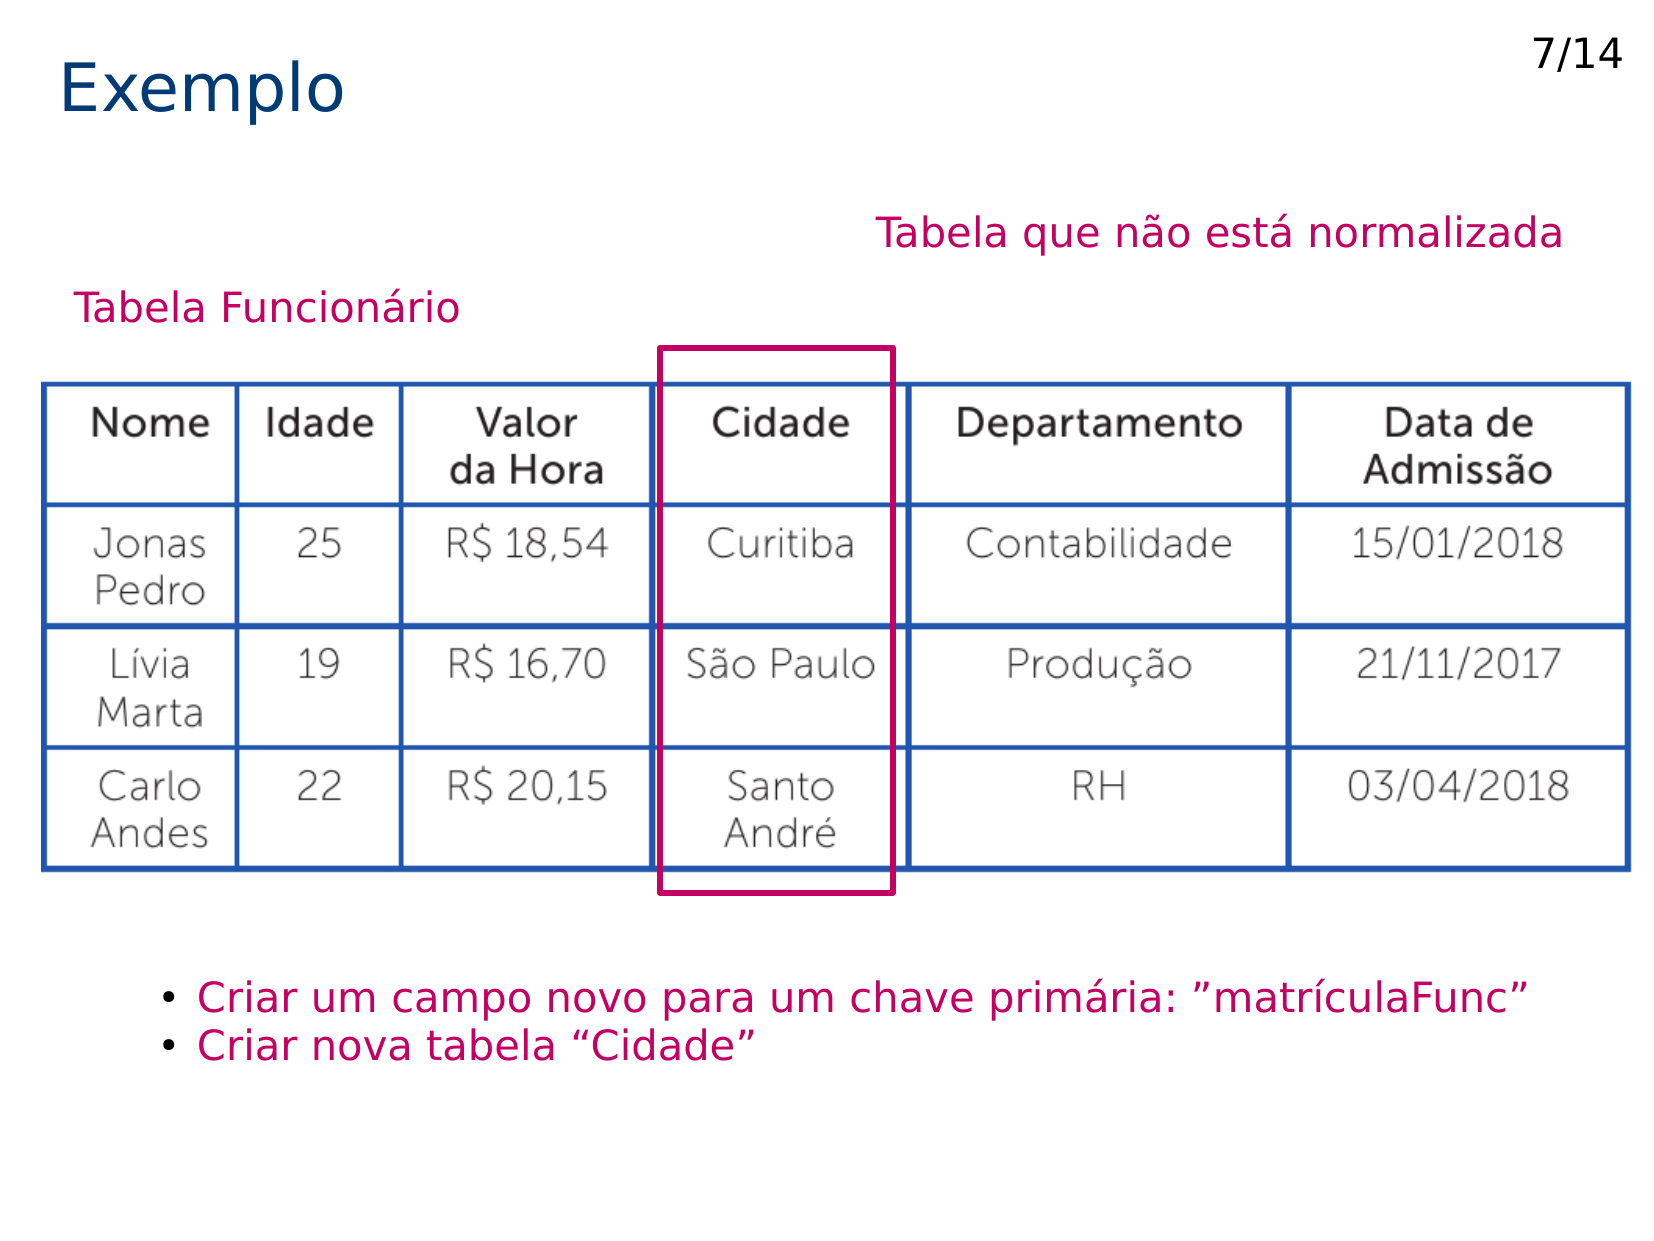

# Exemplo
7
Tabela que não está normalizada
Tabela Funcionário
Criar um campo novo para um chave primária: ”matrículaFunc”
Criar nova tabela “Cidade”